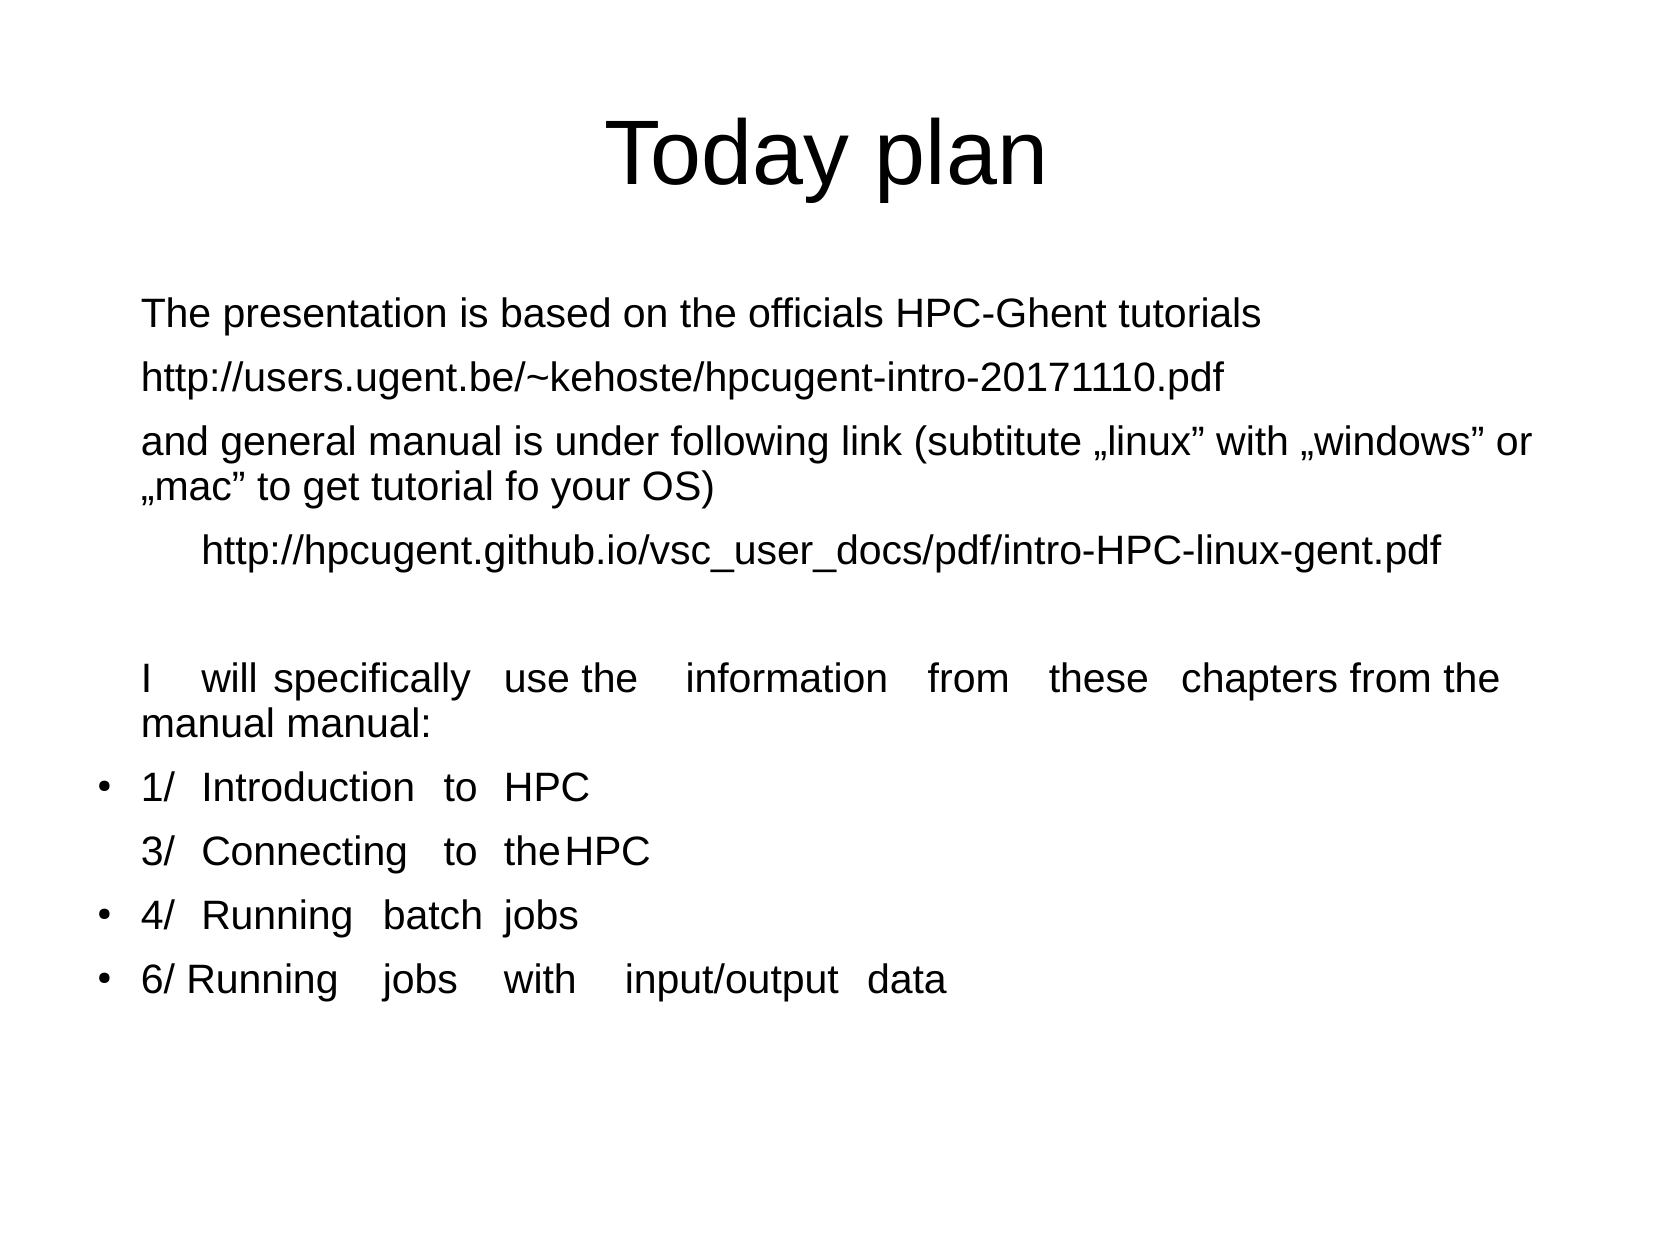

# Today plan
The presentation is based on the officials HPC-Ghent tutorials
http://users.ugent.be/~kehoste/hpcugent-intro-20171110.pdf
and general manual is under following link (subtitute „linux” with „windows” or „mac” to get tutorial fo your OS)
 	http://hpcugent.github.io/vsc_user_docs/pdf/intro-HPC-linux-gent.pdf
I	will	 specifically	use the	information	from	these	 chapters from the manual manual:
1/	Introduction	to	HPC
3/	Connecting	to	the	HPC
4/	Running	batch	jobs
6/ Running	jobs	with	input/output	data